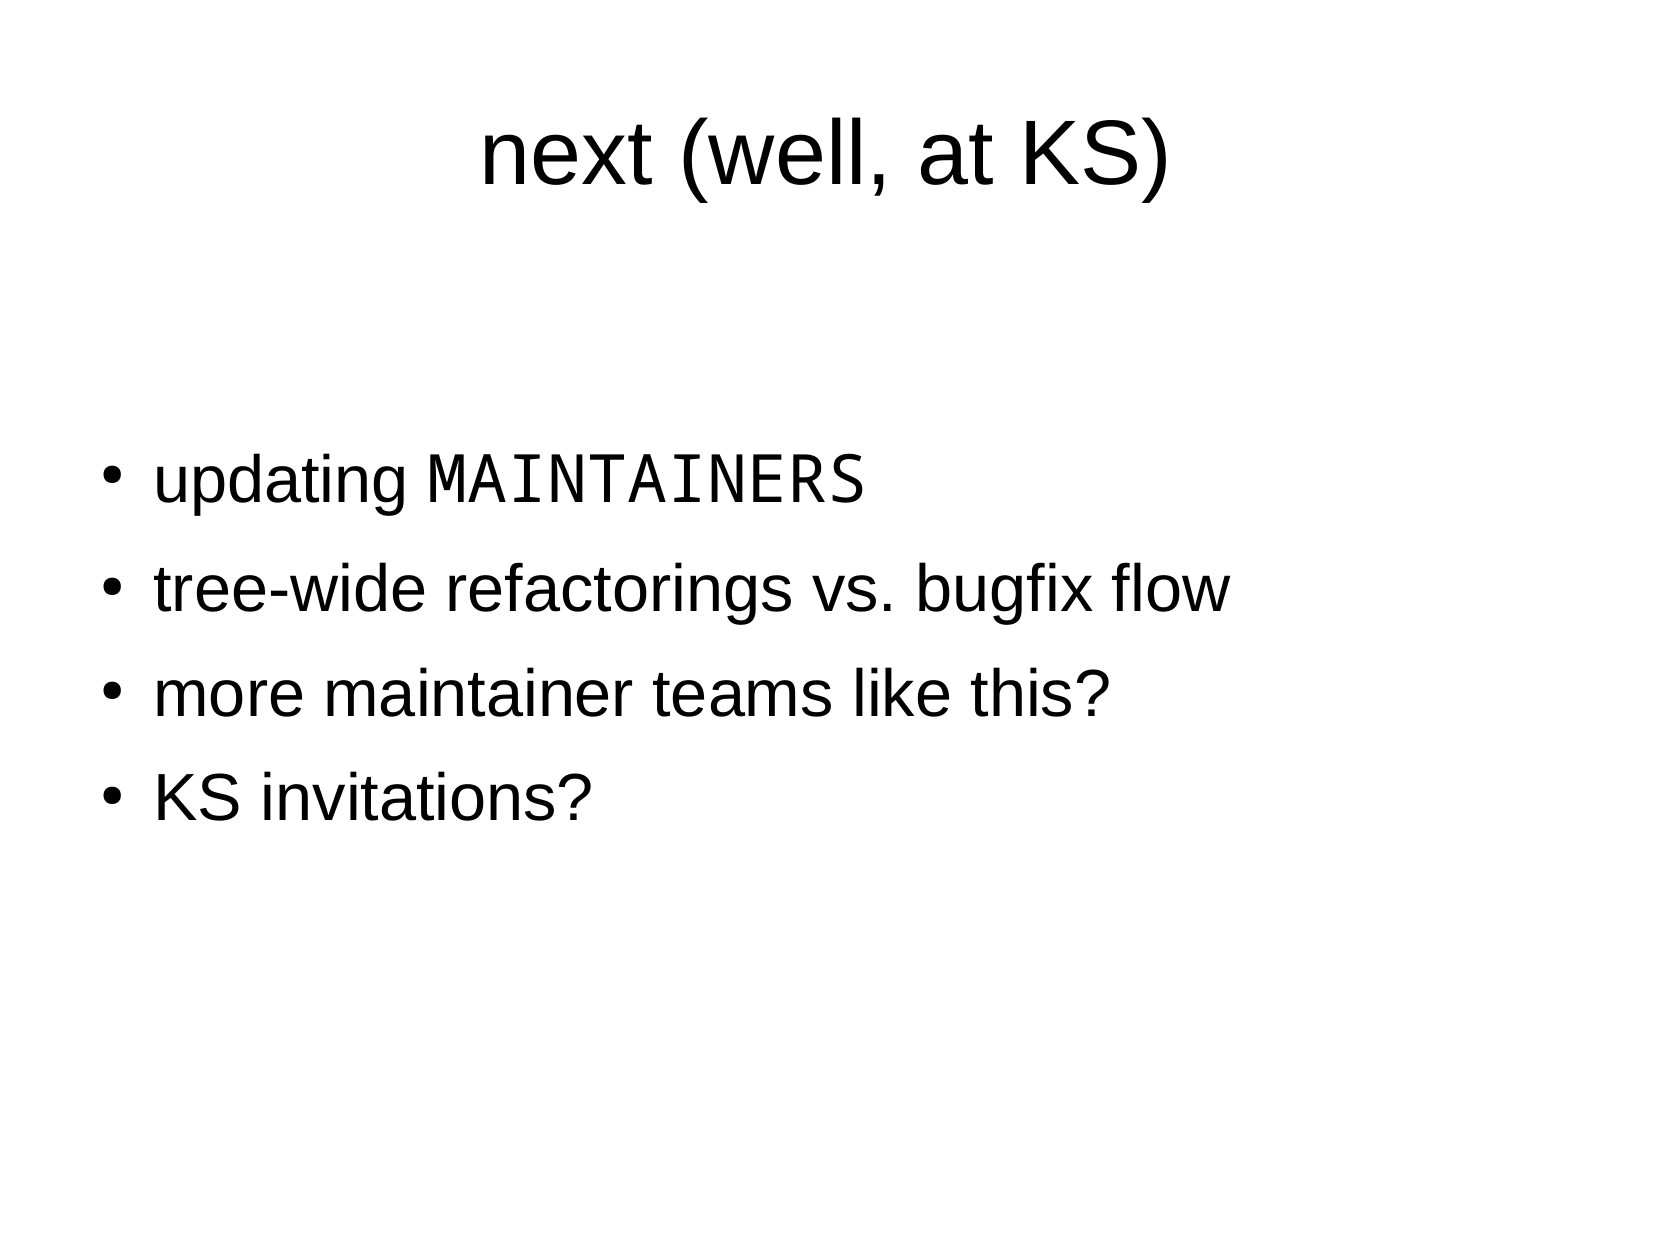

# next (well, at KS)
updating MAINTAINERS
tree-wide refactorings vs. bugfix flow
more maintainer teams like this?
KS invitations?